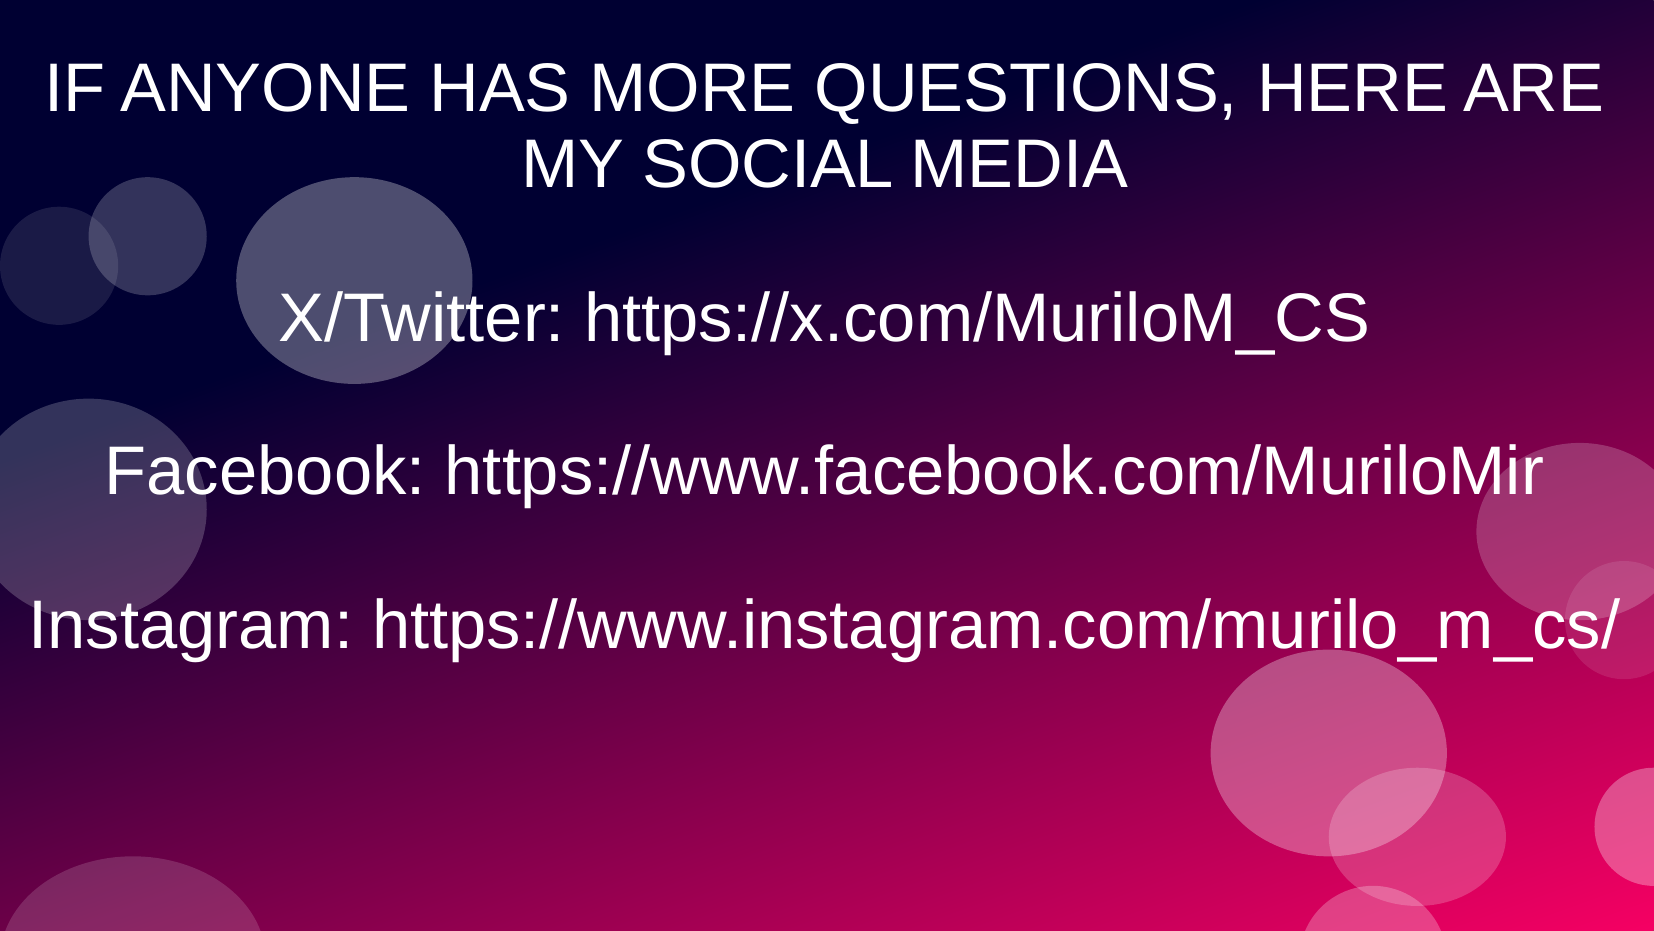

# IF ANYONE HAS MORE QUESTIONS, HERE ARE MY SOCIAL MEDIA X/Twitter: https://x.com/MuriloM_CS Facebook: https://www.facebook.com/MuriloMir Instagram: https://www.instagram.com/murilo_m_cs/